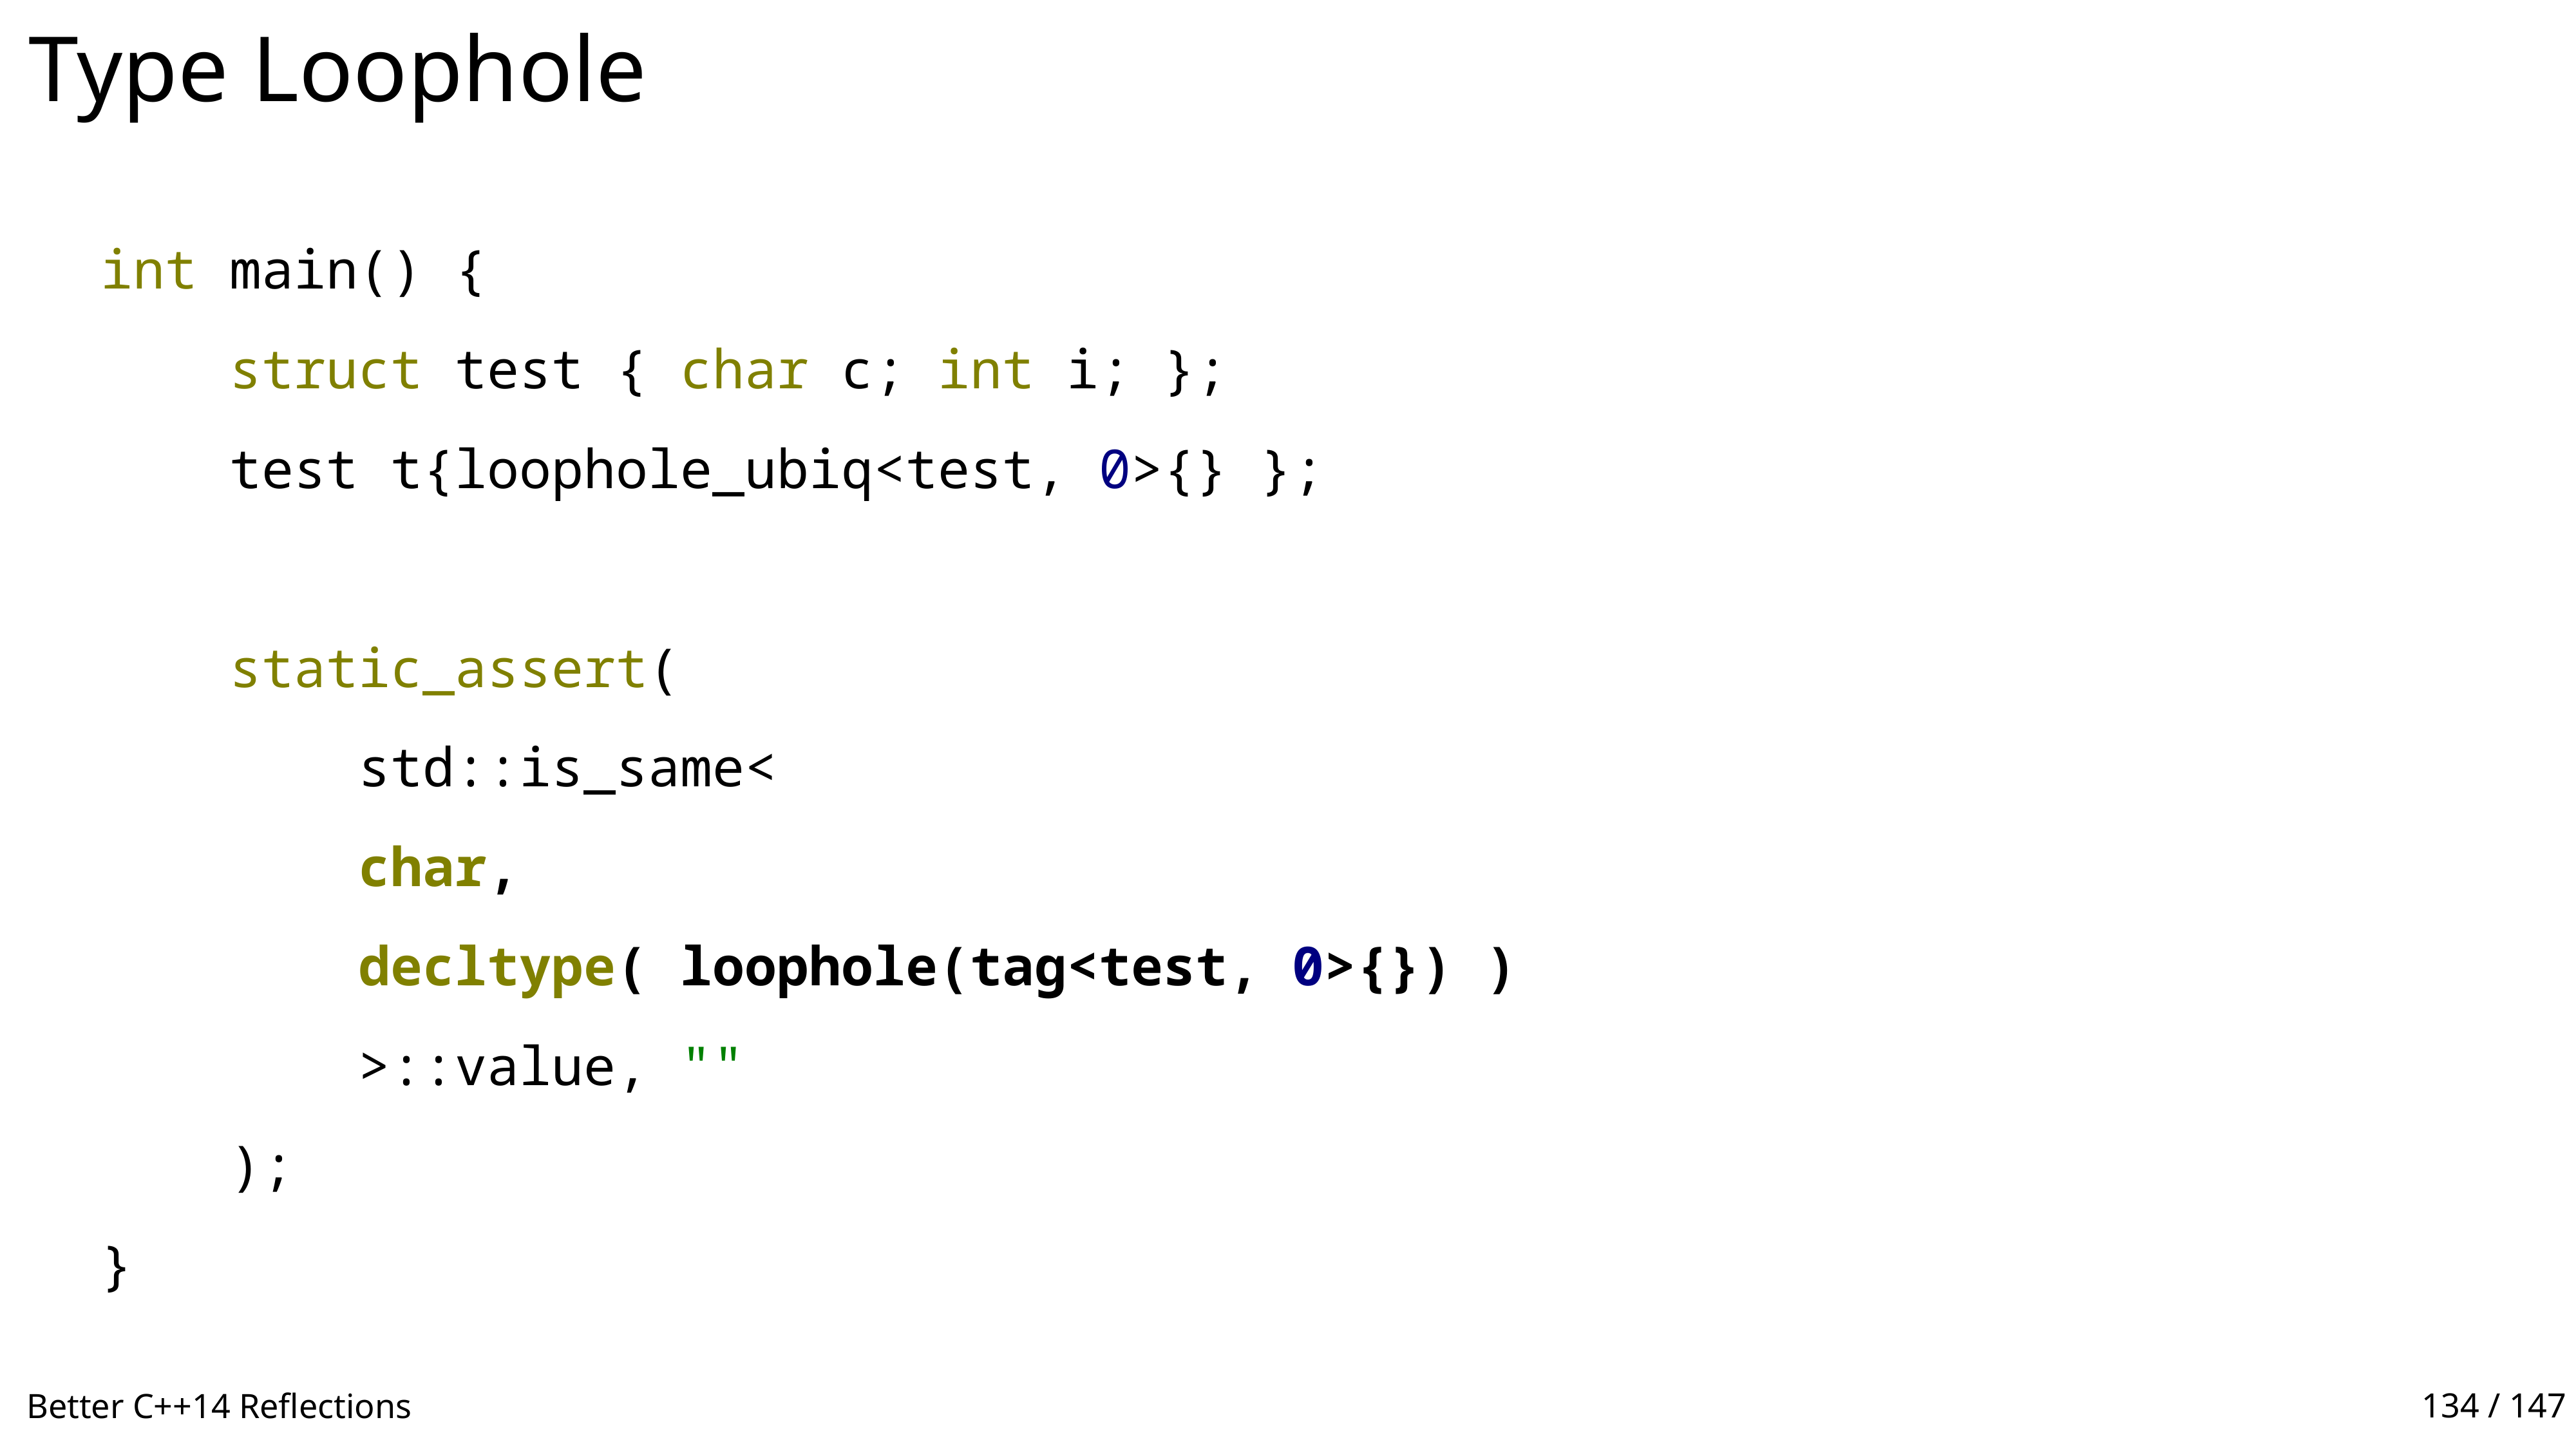

# Type Loophole
int main() {
 struct test { char c; int i; };
 test t{loophole_ubiq<test, 0>{} };
 static_assert(
 std::is_same<
 char,
 decltype( loophole(tag<test, 0>{}) )
 >::value, ""
 );
}
Better C++14 Reflections